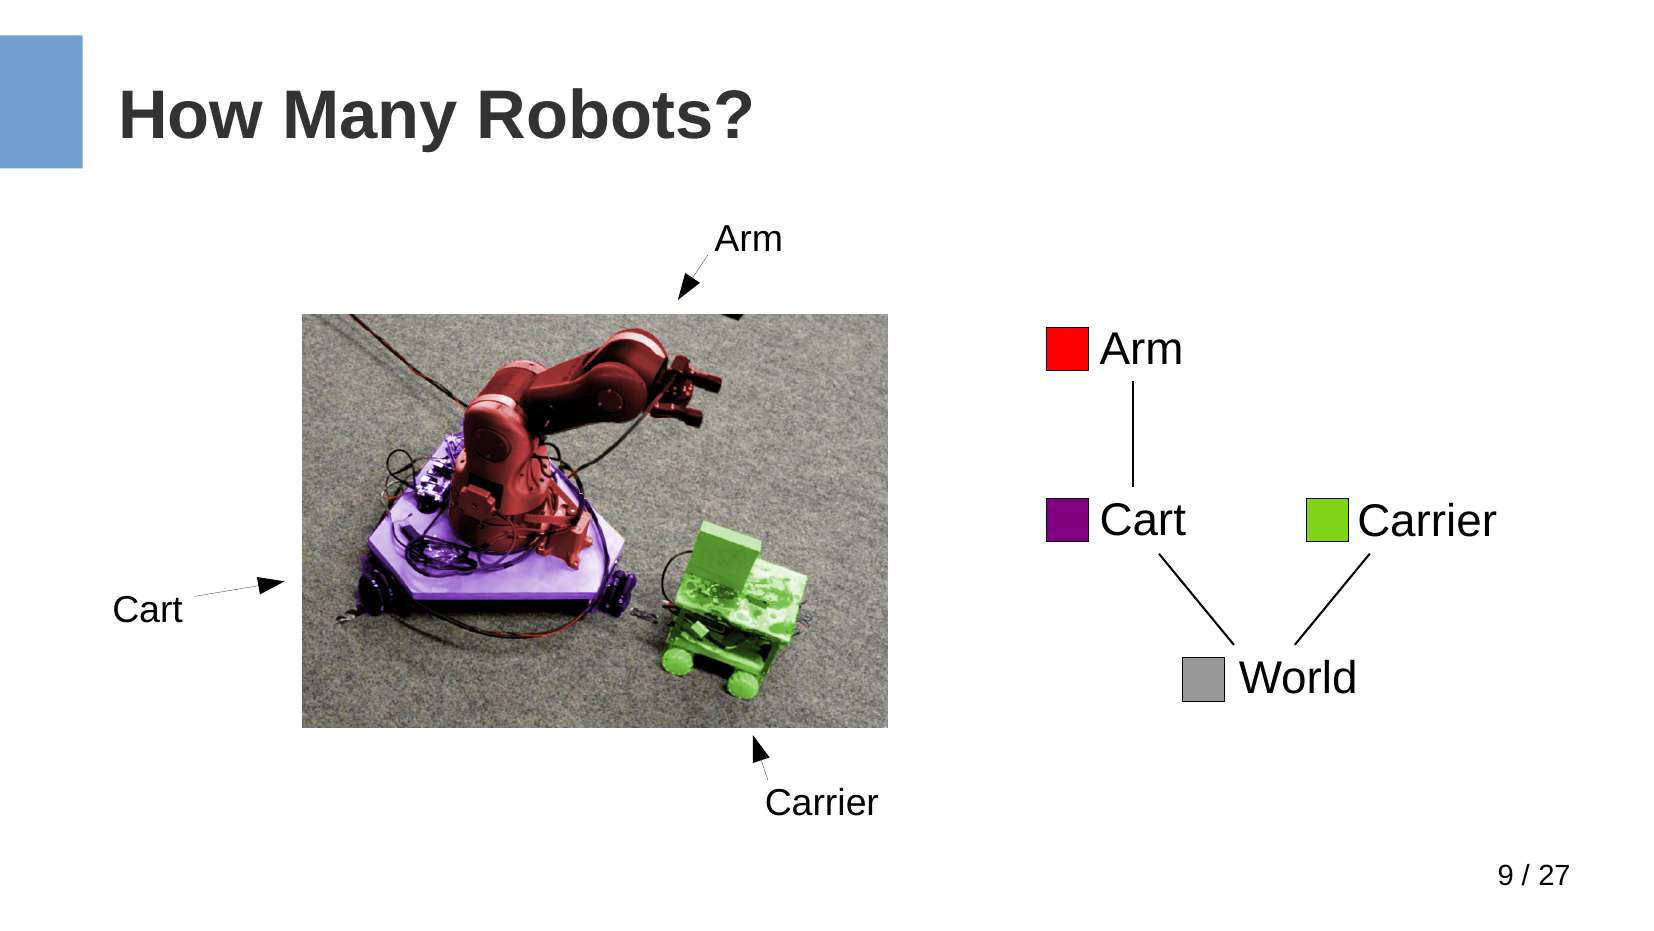

# How Many Robots?
Arm
Arm
Cart
Carrier
Cart
World
Carrier
9